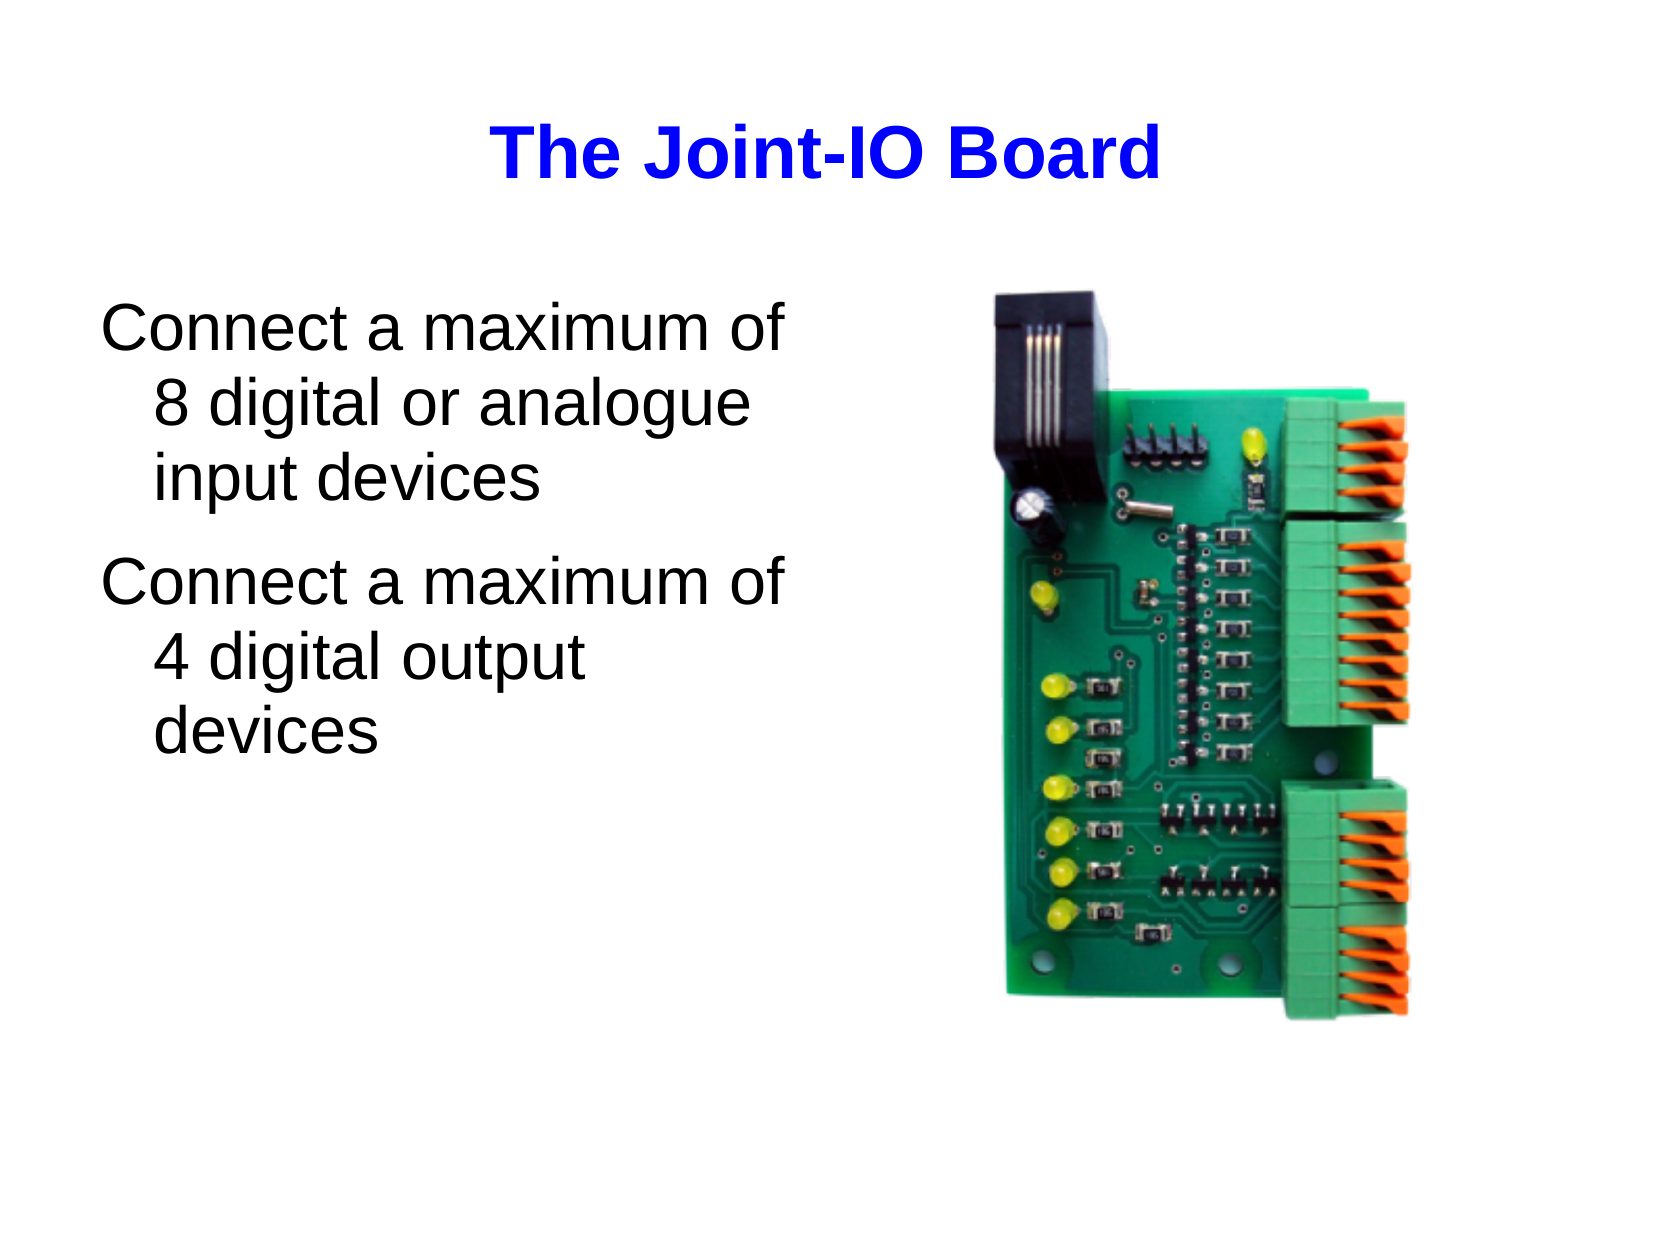

# The Joint-IO Board
Connect a maximum of 8 digital or analogue input devices
Connect a maximum of 4 digital output devices